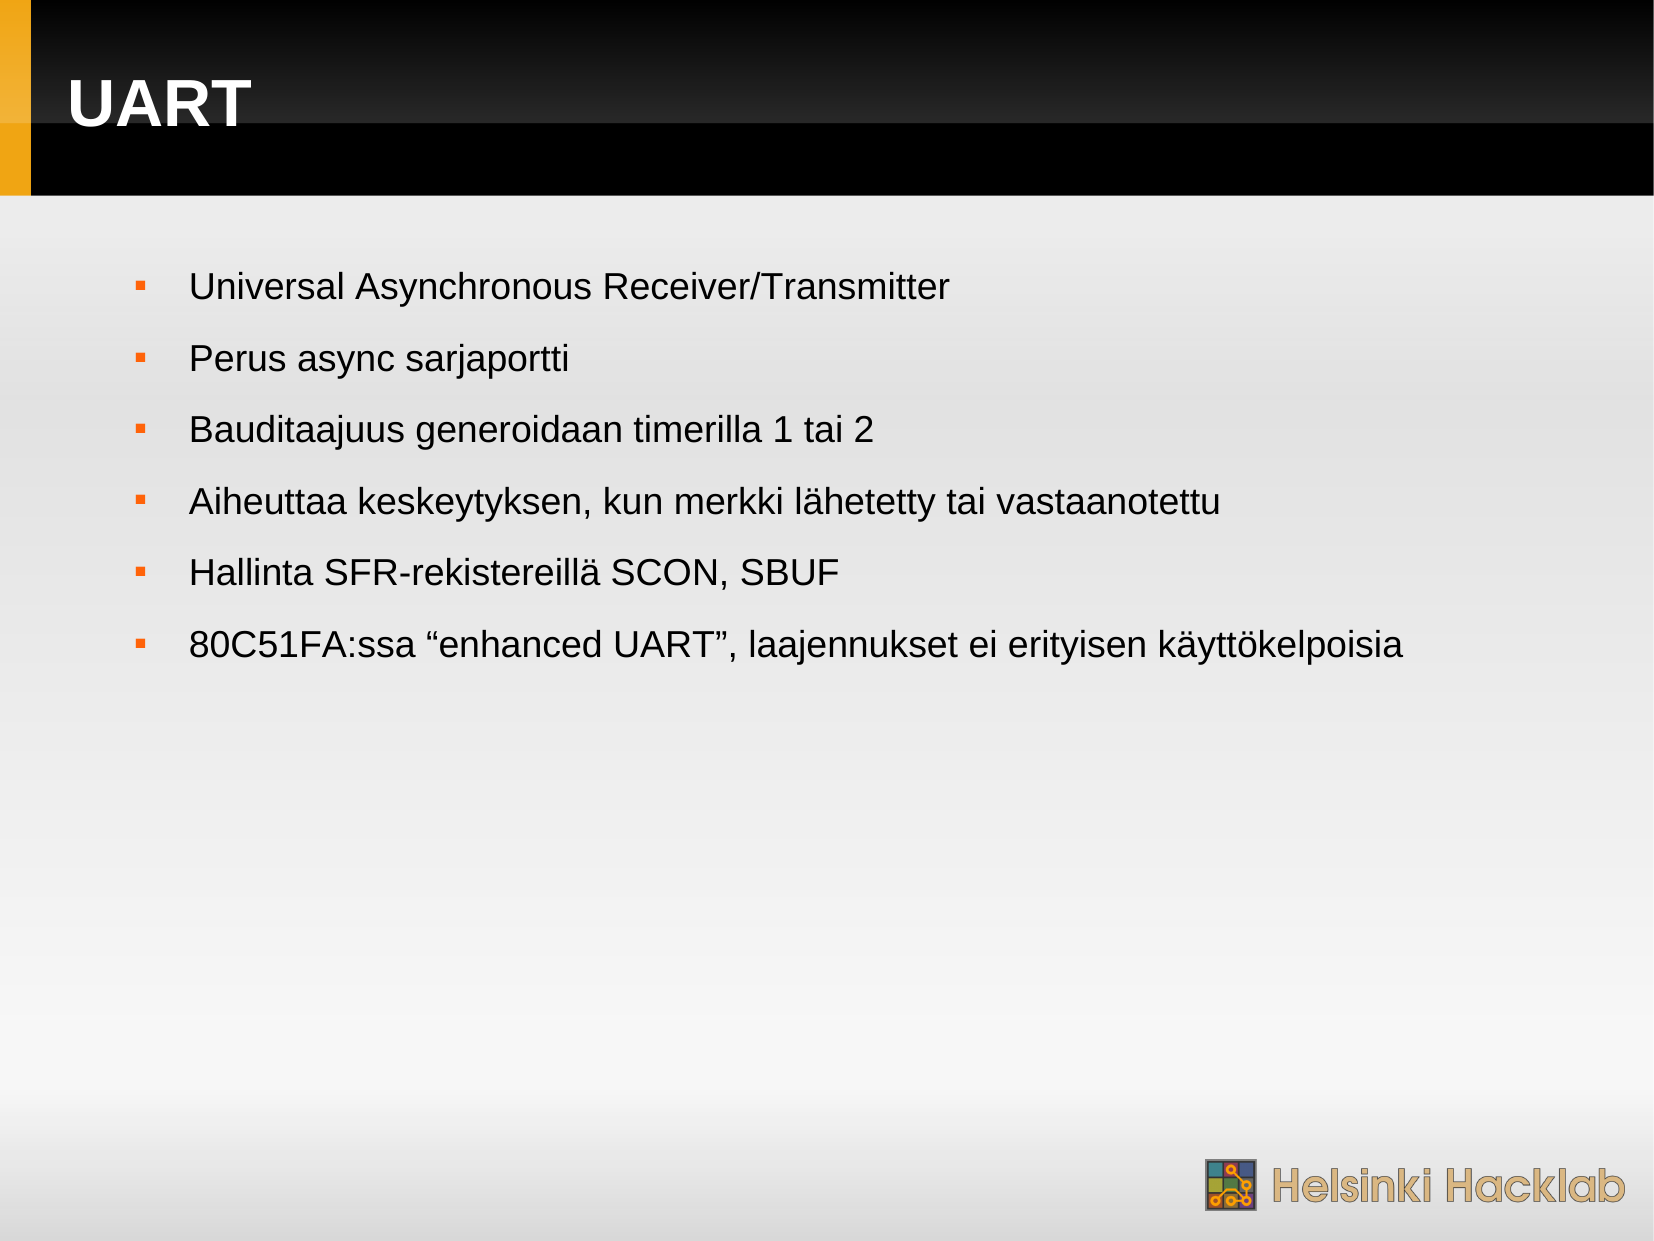

# UART
Universal Asynchronous Receiver/Transmitter
Perus async sarjaportti
Bauditaajuus generoidaan timerilla 1 tai 2
Aiheuttaa keskeytyksen, kun merkki lähetetty tai vastaanotettu
Hallinta SFR-rekistereillä SCON, SBUF
80C51FA:ssa “enhanced UART”, laajennukset ei erityisen käyttökelpoisia